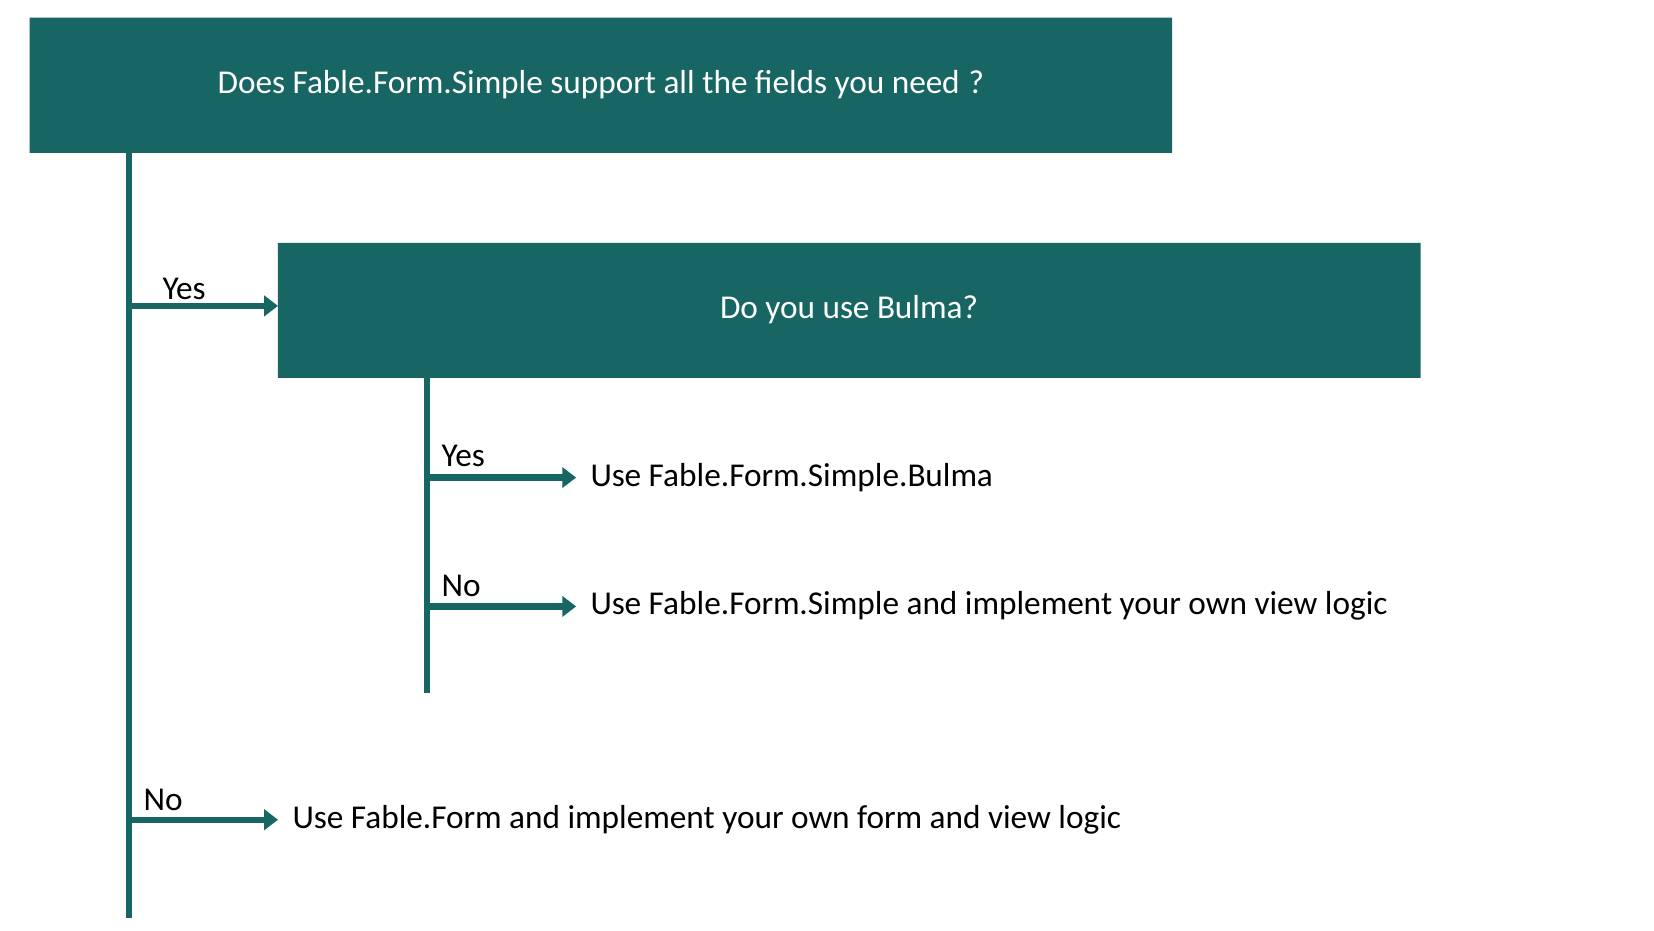

Does Fable.Form.Simple support all the fields you need ?
Do you use Bulma?
Yes
Yes
Use Fable.Form.Simple.Bulma
No
Use Fable.Form.Simple and implement your own view logic
No
Use Fable.Form and implement your own form and view logic